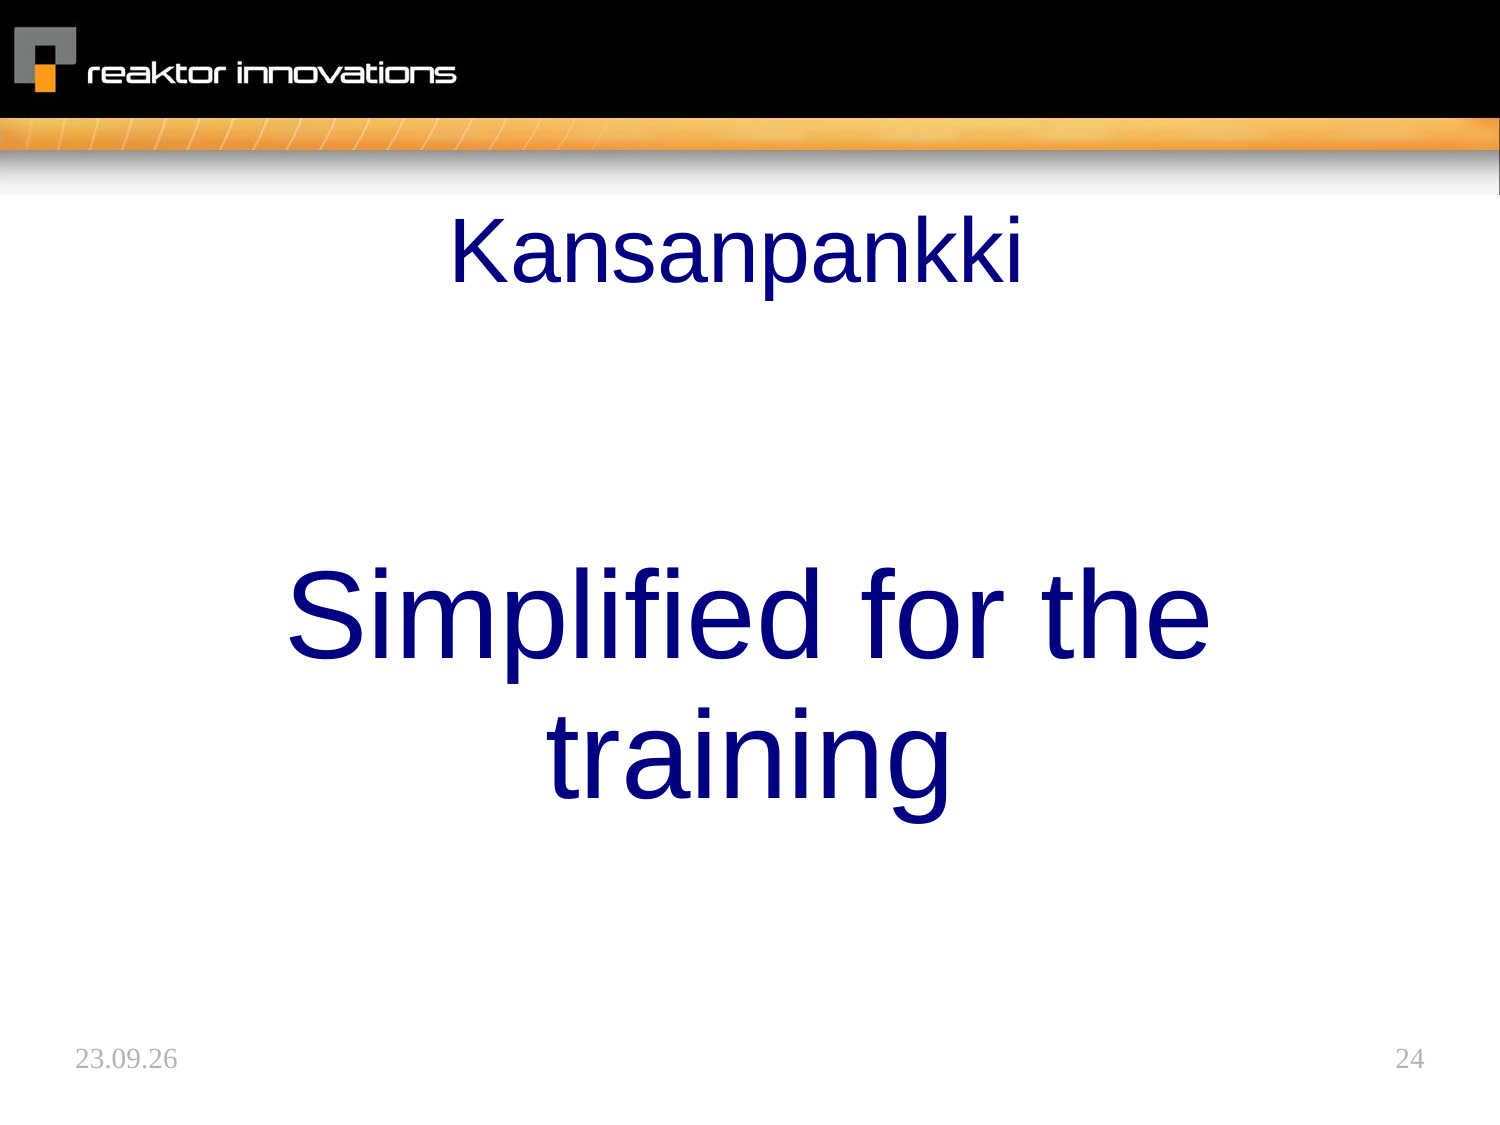

# Kansanpankki
Simplified for the training
24